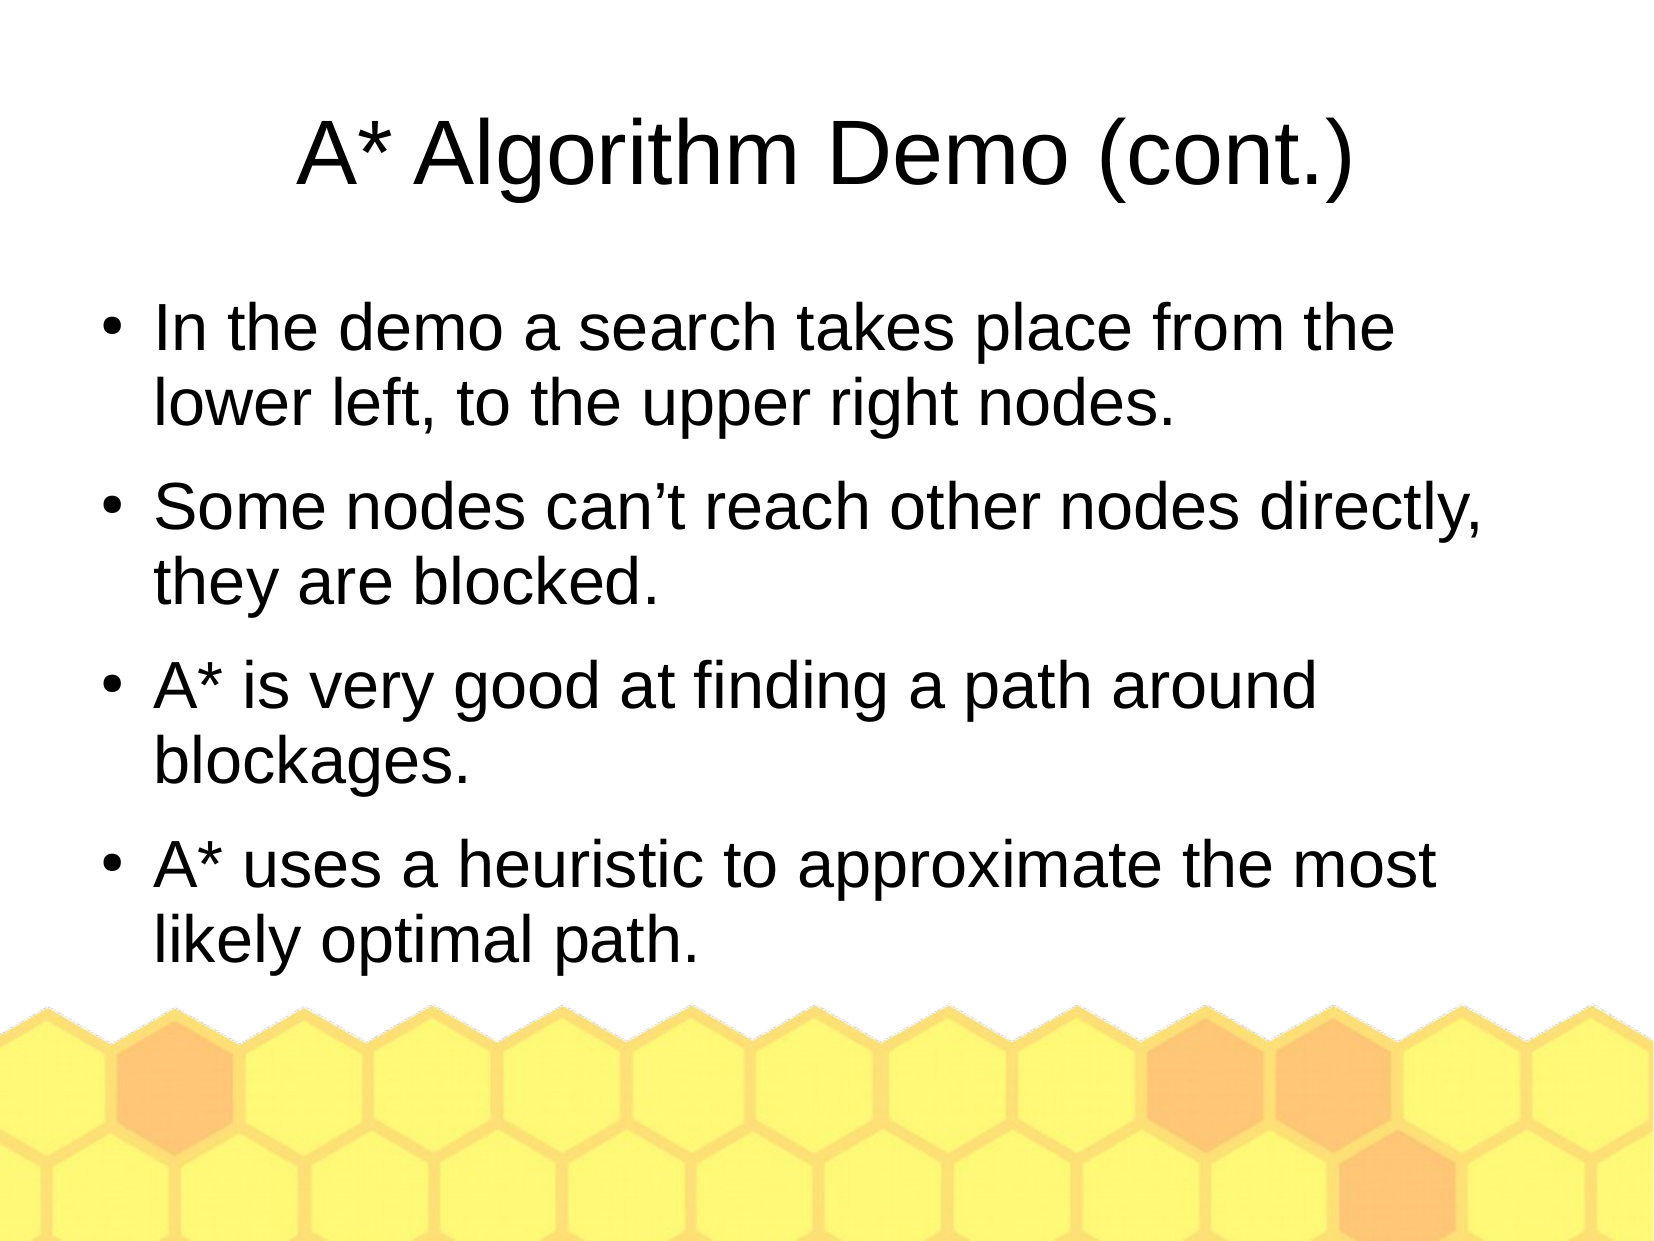

# A* Algorithm Demo (cont.)
In the demo a search takes place from the lower left, to the upper right nodes.
Some nodes can’t reach other nodes directly, they are blocked.
A* is very good at finding a path around blockages.
A* uses a heuristic to approximate the most likely optimal path.